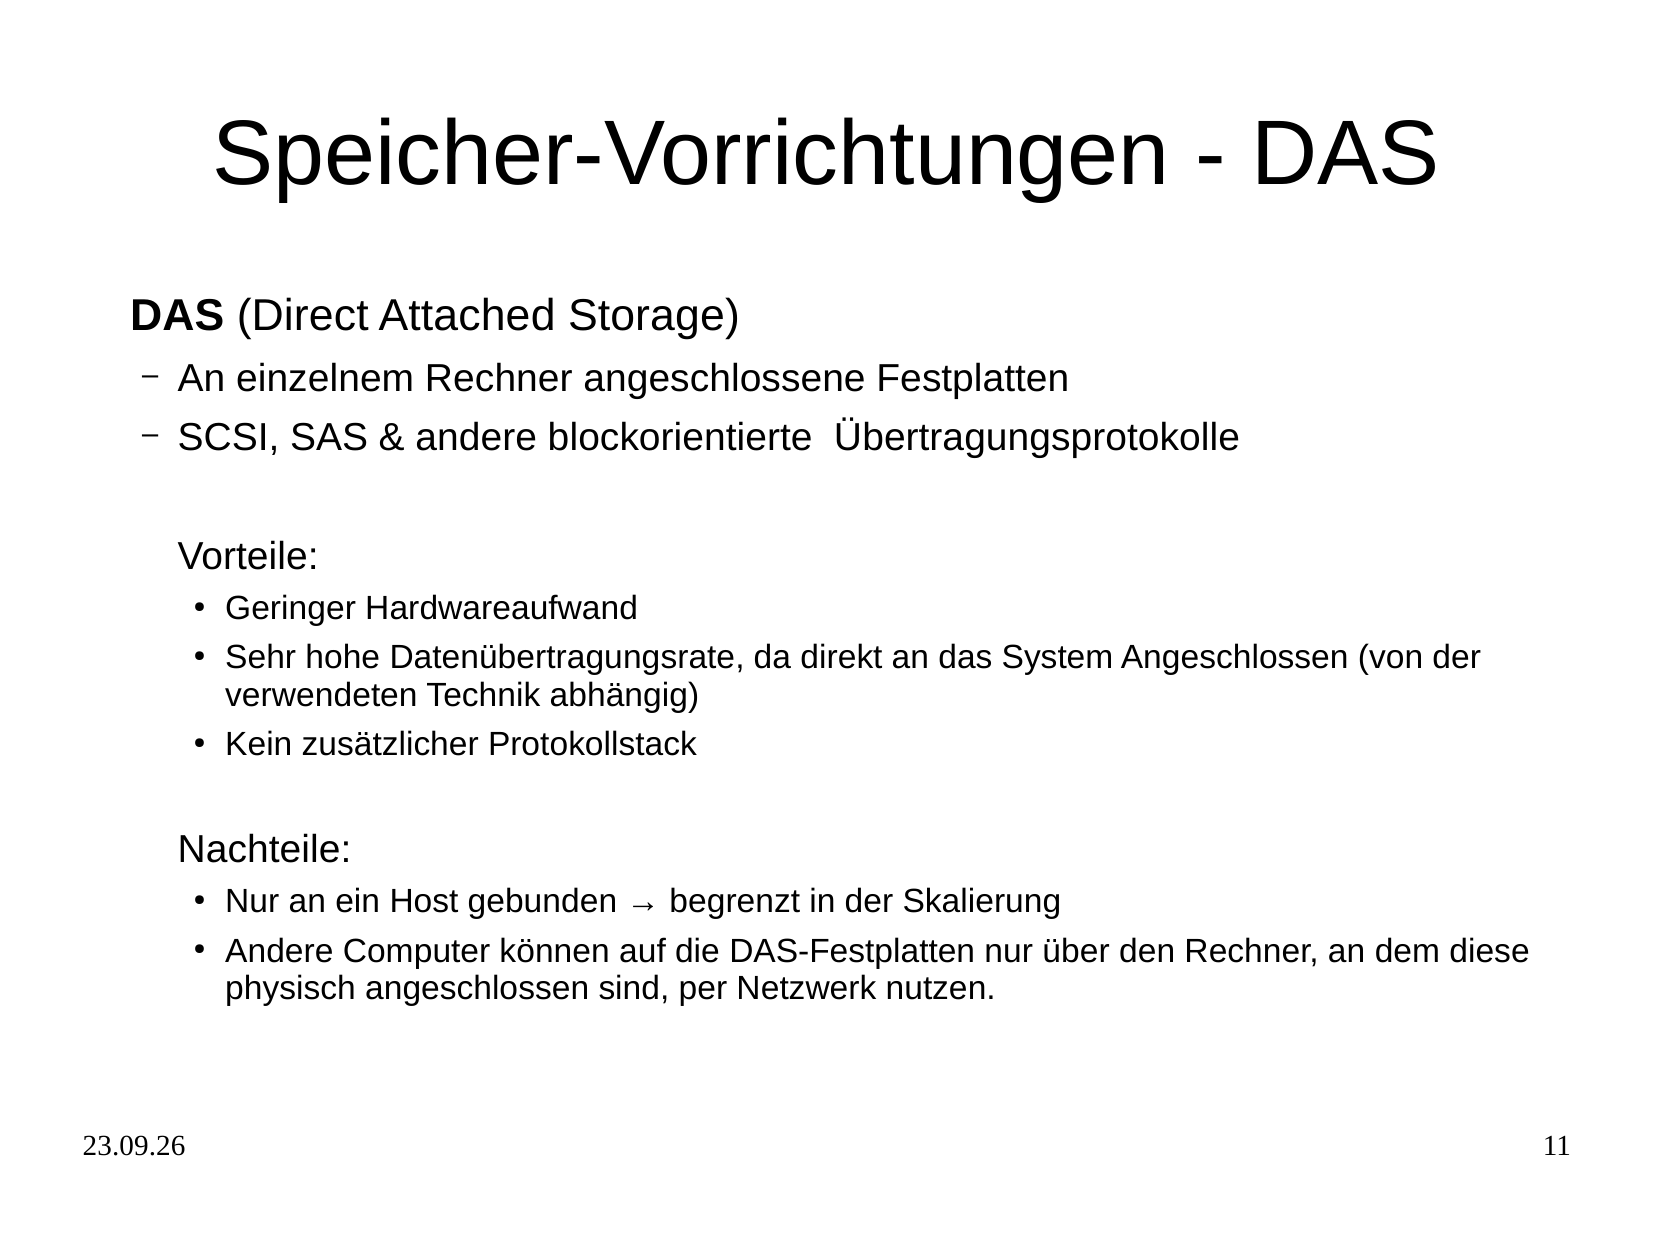

Speicher-Vorrichtungen - DAS
# DAS (Direct Attached Storage)
An einzelnem Rechner angeschlossene Festplatten
SCSI, SAS & andere blockorientierte Übertragungsprotokolle
Vorteile:
Geringer Hardwareaufwand
Sehr hohe Datenübertragungsrate, da direkt an das System Angeschlossen (von der verwendeten Technik abhängig)
Kein zusätzlicher Protokollstack
Nachteile:
Nur an ein Host gebunden → begrenzt in der Skalierung
Andere Computer können auf die DAS-Festplatten nur über den Rechner, an dem diese physisch angeschlossen sind, per Netzwerk nutzen.
11